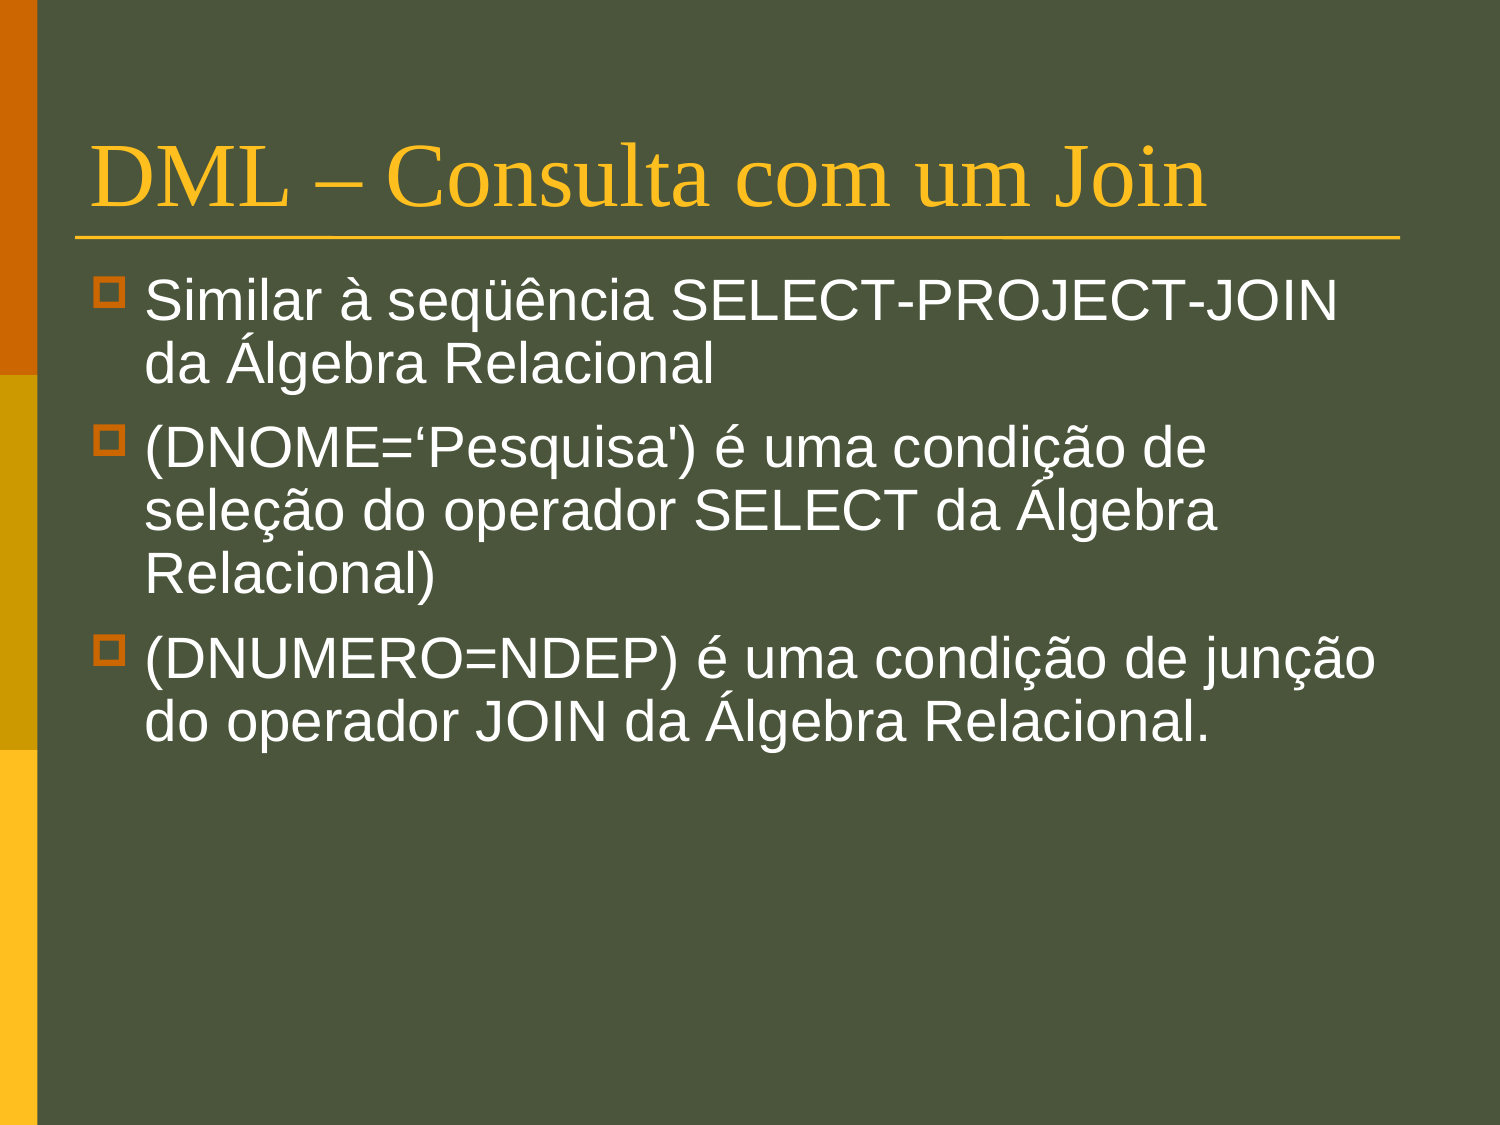

# DML – Consulta com um Join
Similar à seqüência SELECT-PROJECT-JOIN da Álgebra Relacional
(DNOME=‘Pesquisa') é uma condição de seleção do operador SELECT da Álgebra Relacional)
(DNUMERO=NDEP) é uma condição de junção do operador JOIN da Álgebra Relacional.